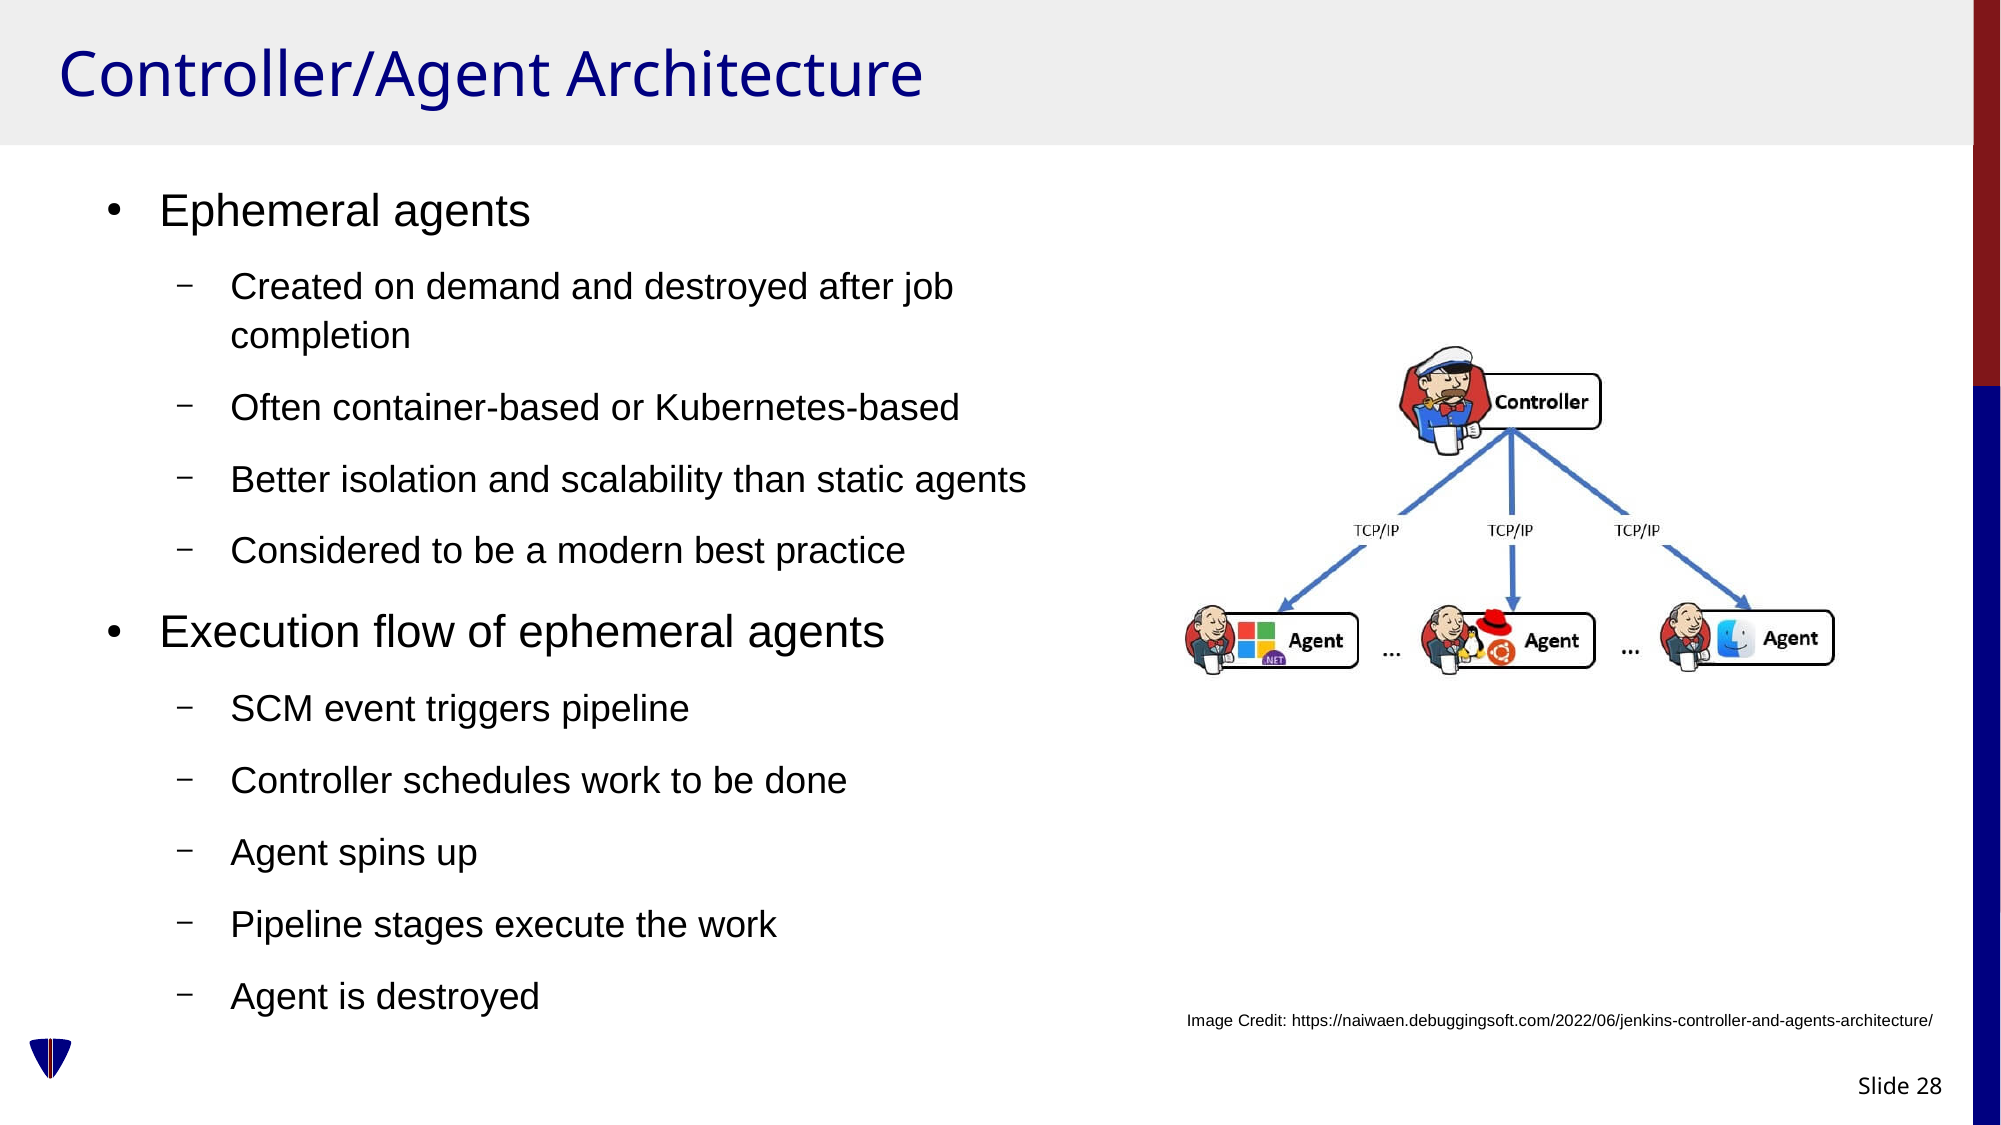

# Controller/Agent Architecture
Ephemeral agents
Created on demand and destroyed after job completion
Often container-based or Kubernetes-based
Better isolation and scalability than static agents
Considered to be a modern best practice
Execution flow of ephemeral agents
SCM event triggers pipeline
Controller schedules work to be done
Agent spins up
Pipeline stages execute the work
Agent is destroyed
Image Credit: https://naiwaen.debuggingsoft.com/2022/06/jenkins-controller-and-agents-architecture/